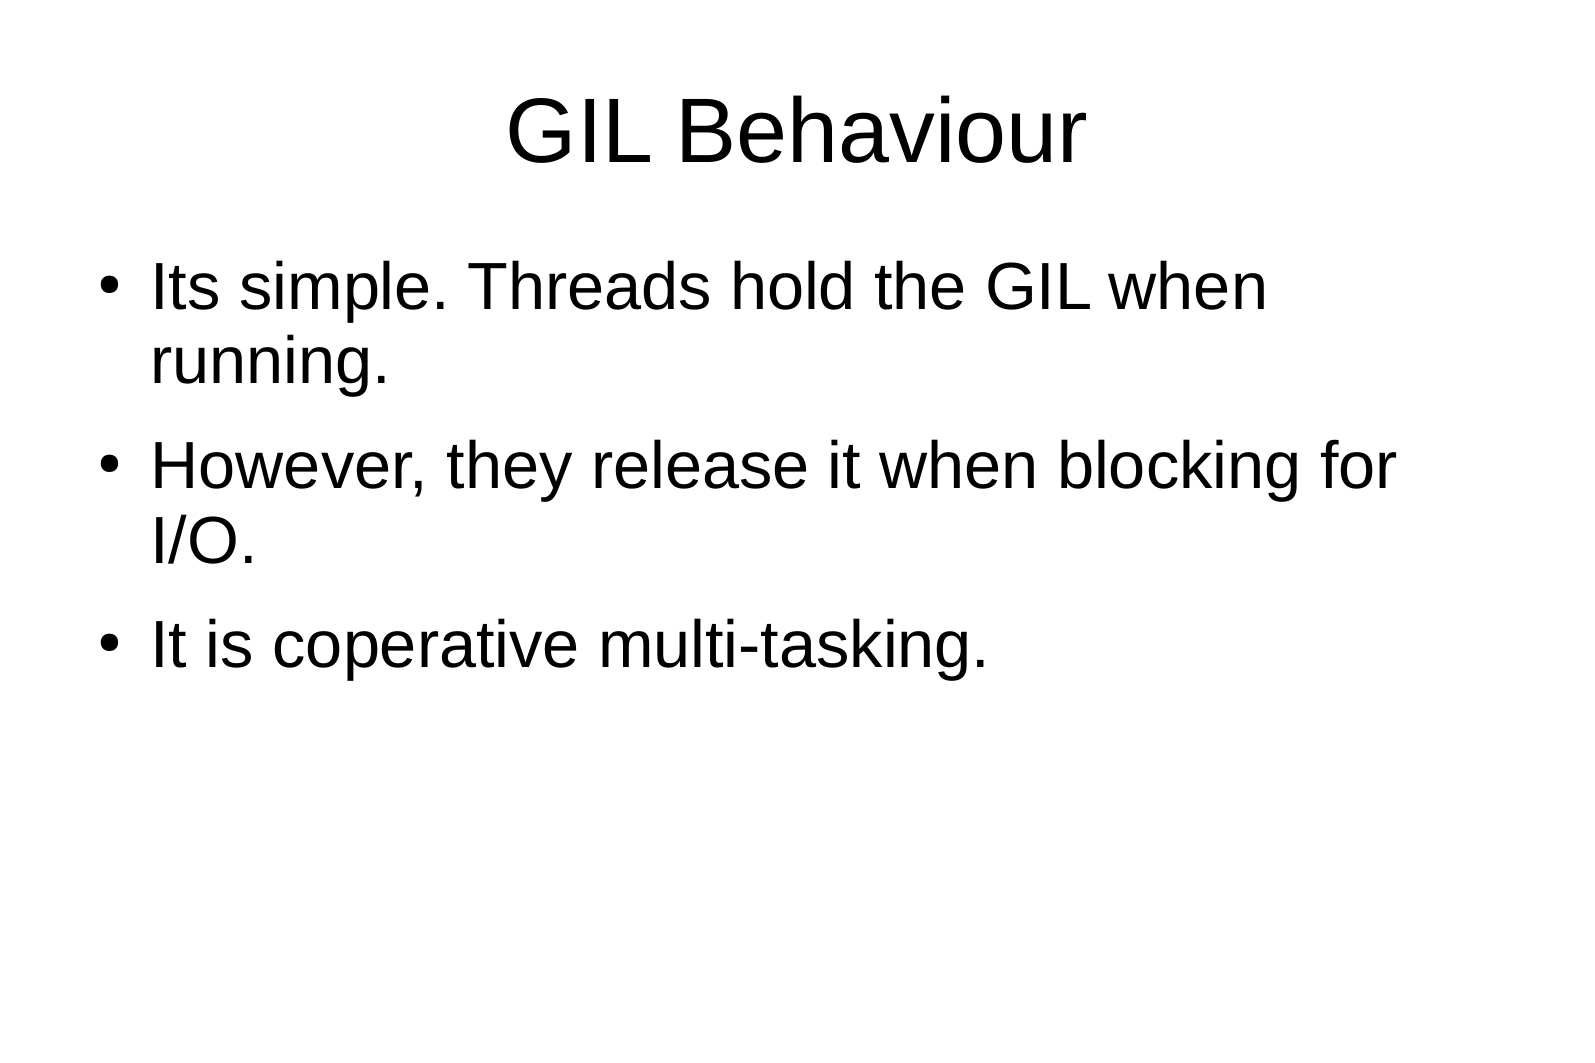

# GIL Behaviour
Its simple. Threads hold the GIL when running.
However, they release it when blocking for I/O.
It is coperative multi-tasking.